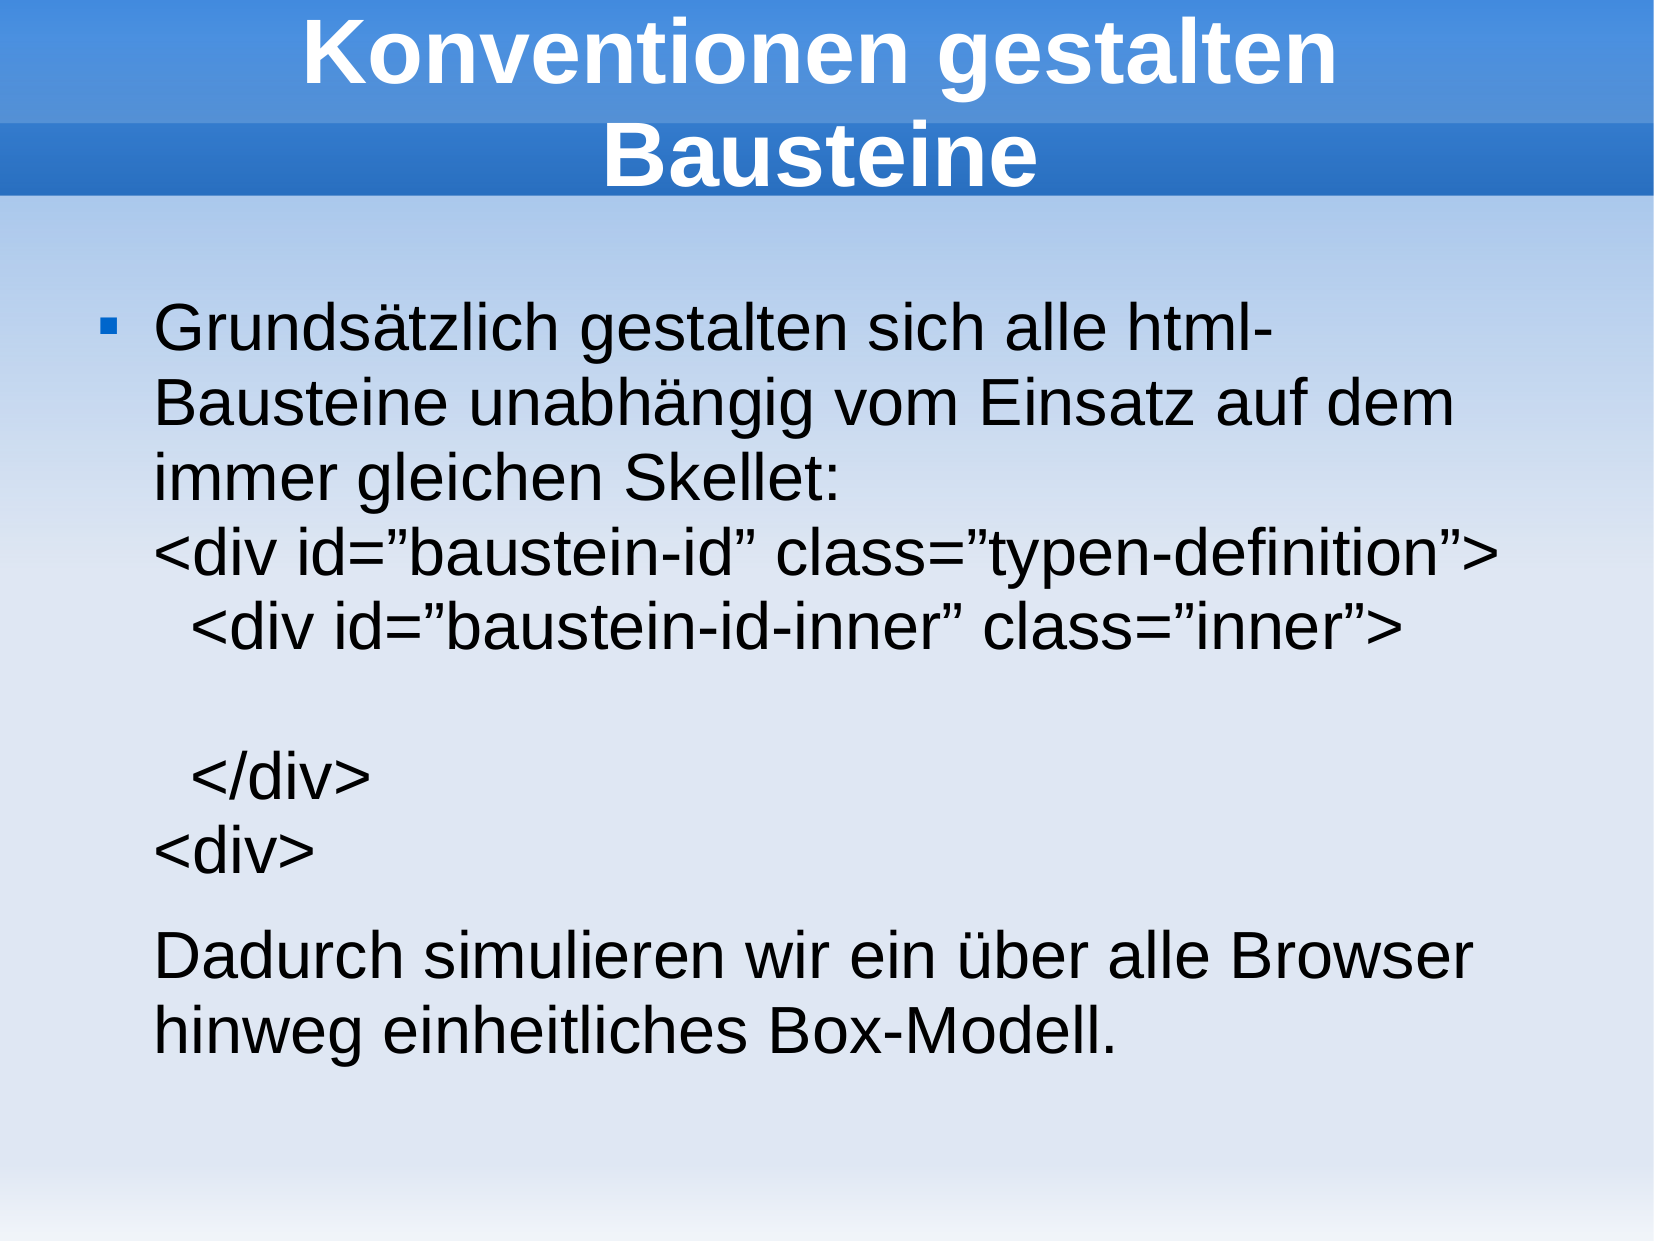

# Konventionen gestalten Bausteine
Grundsätzlich gestalten sich alle html-Bausteine unabhängig vom Einsatz auf dem immer gleichen Skellet:
<div id=”baustein-id” class=”typen-definition”>
 <div id=”baustein-id-inner” class=”inner”>
 </div>
<div>
Dadurch simulieren wir ein über alle Browser hinweg einheitliches Box-Modell.